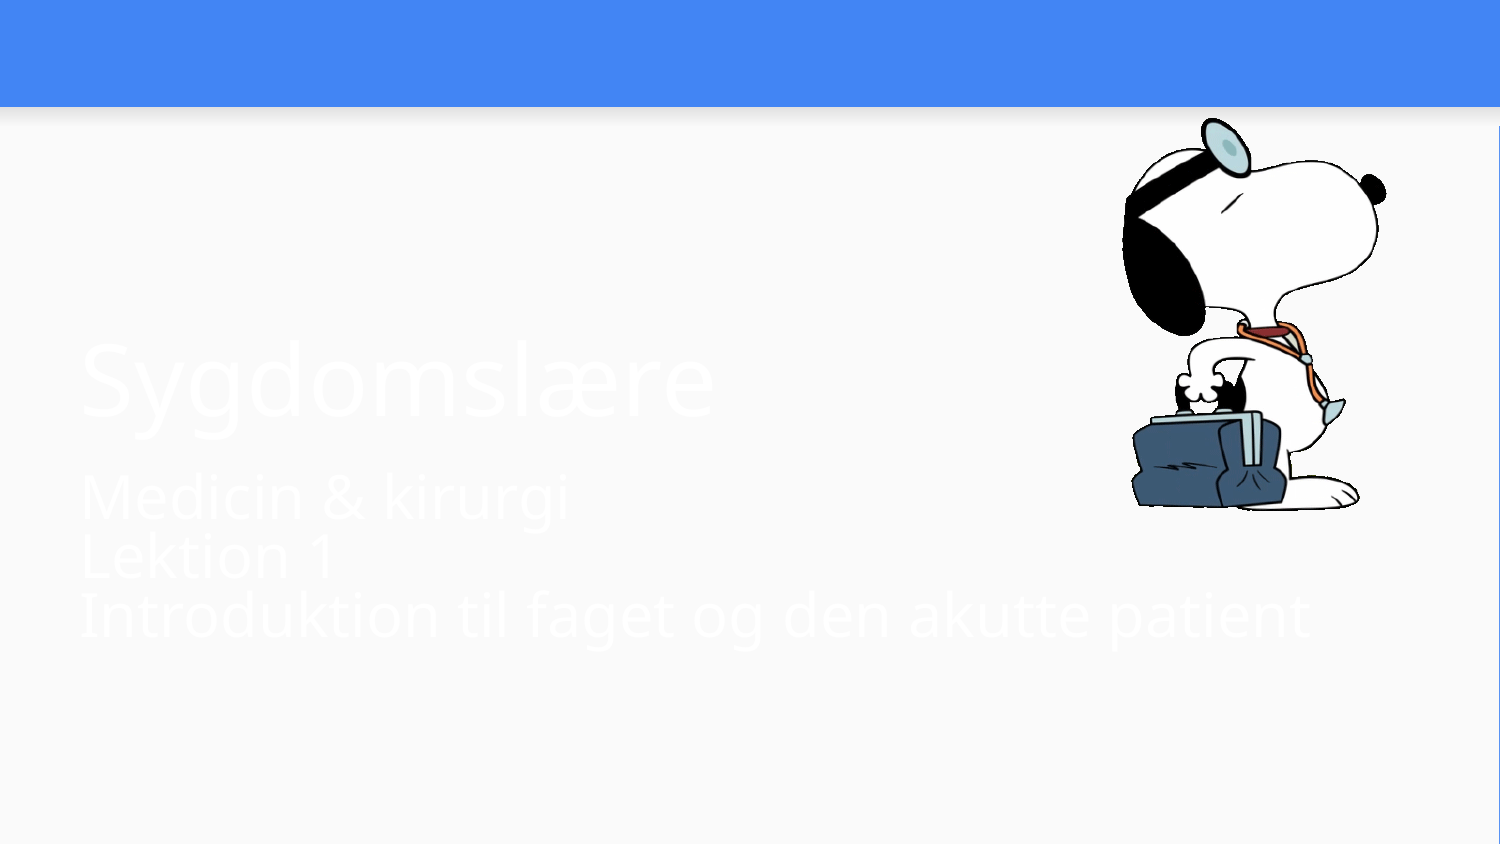

# Sygdomslære
Medicin & kirurgi
Lektion 1
Introduktion til faget og den akutte patient